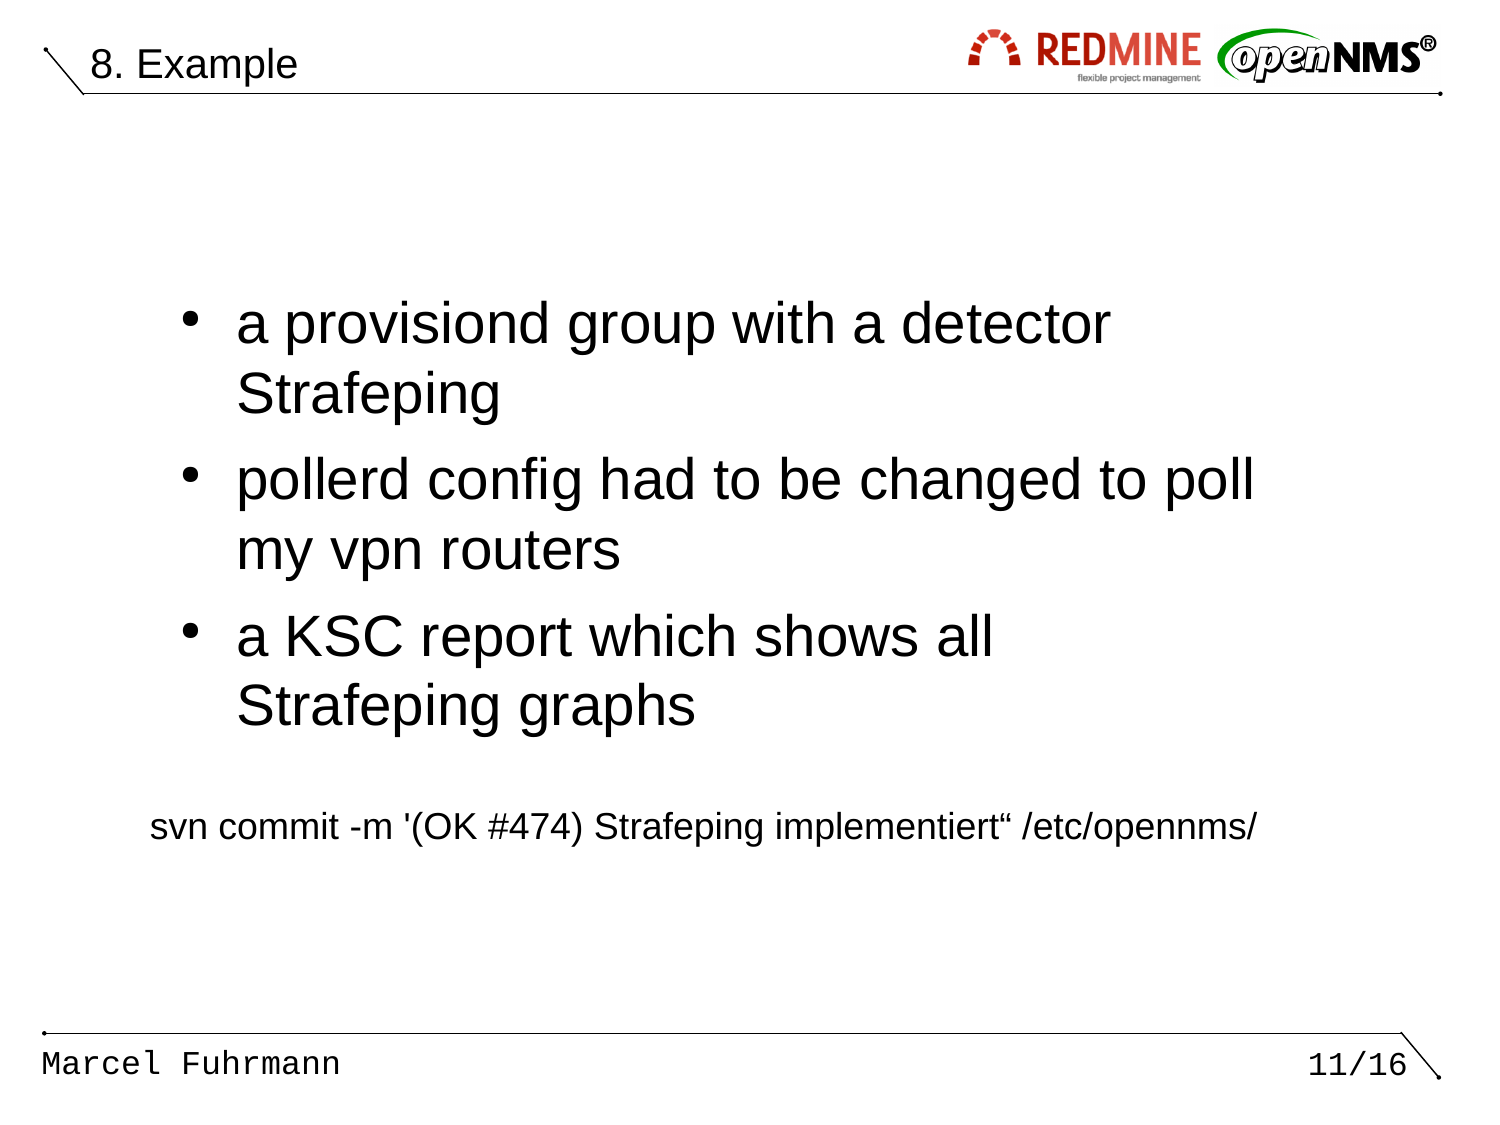

# 8. Example
a provisiond group with a detector Strafeping
pollerd config had to be changed to poll my vpn routers
a KSC report which shows all Strafeping graphs
svn commit -m '(OK #474) Strafeping implementiert“ /etc/opennms/